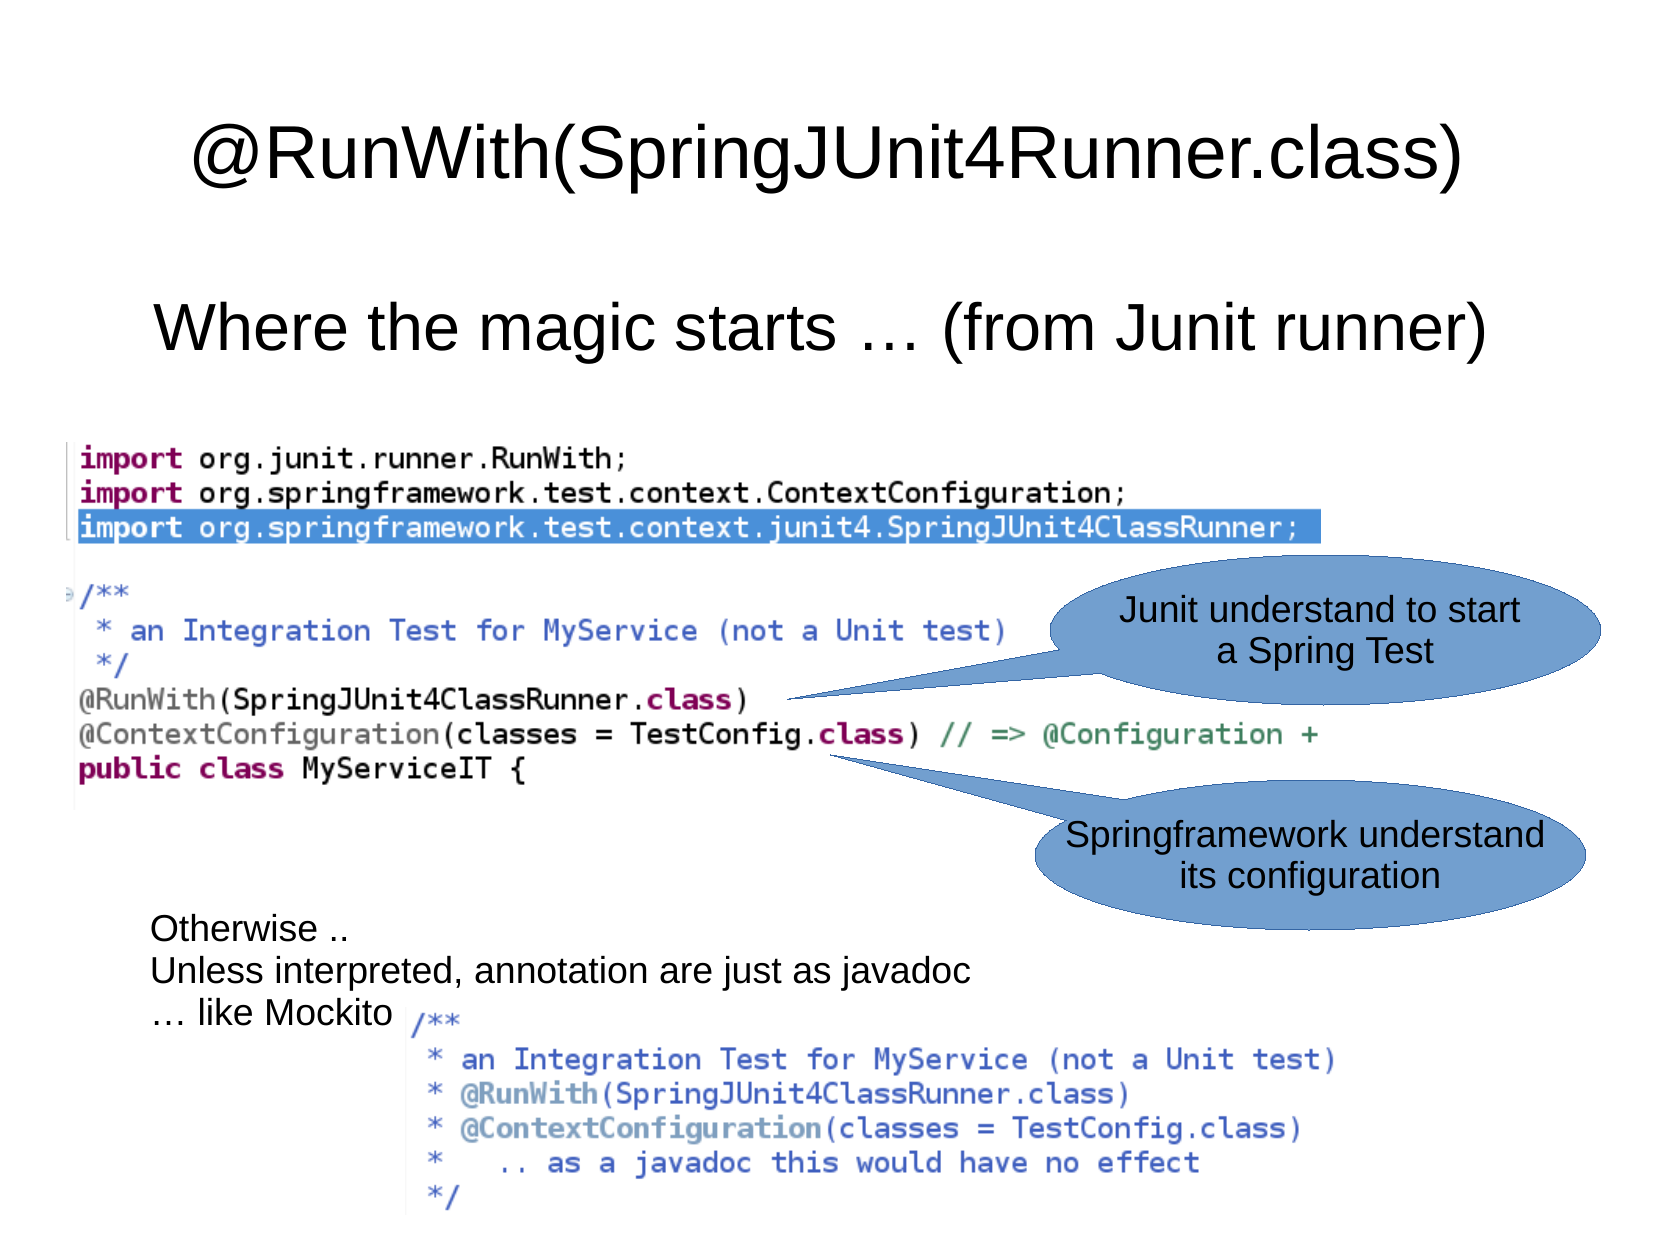

# @RunWith(SpringJUnit4Runner.class)
Where the magic starts … (from Junit runner)
Junit understand to start
a Spring Test
Springframework understand
its configuration
Otherwise ..
Unless interpreted, annotation are just as javadoc
… like Mockito